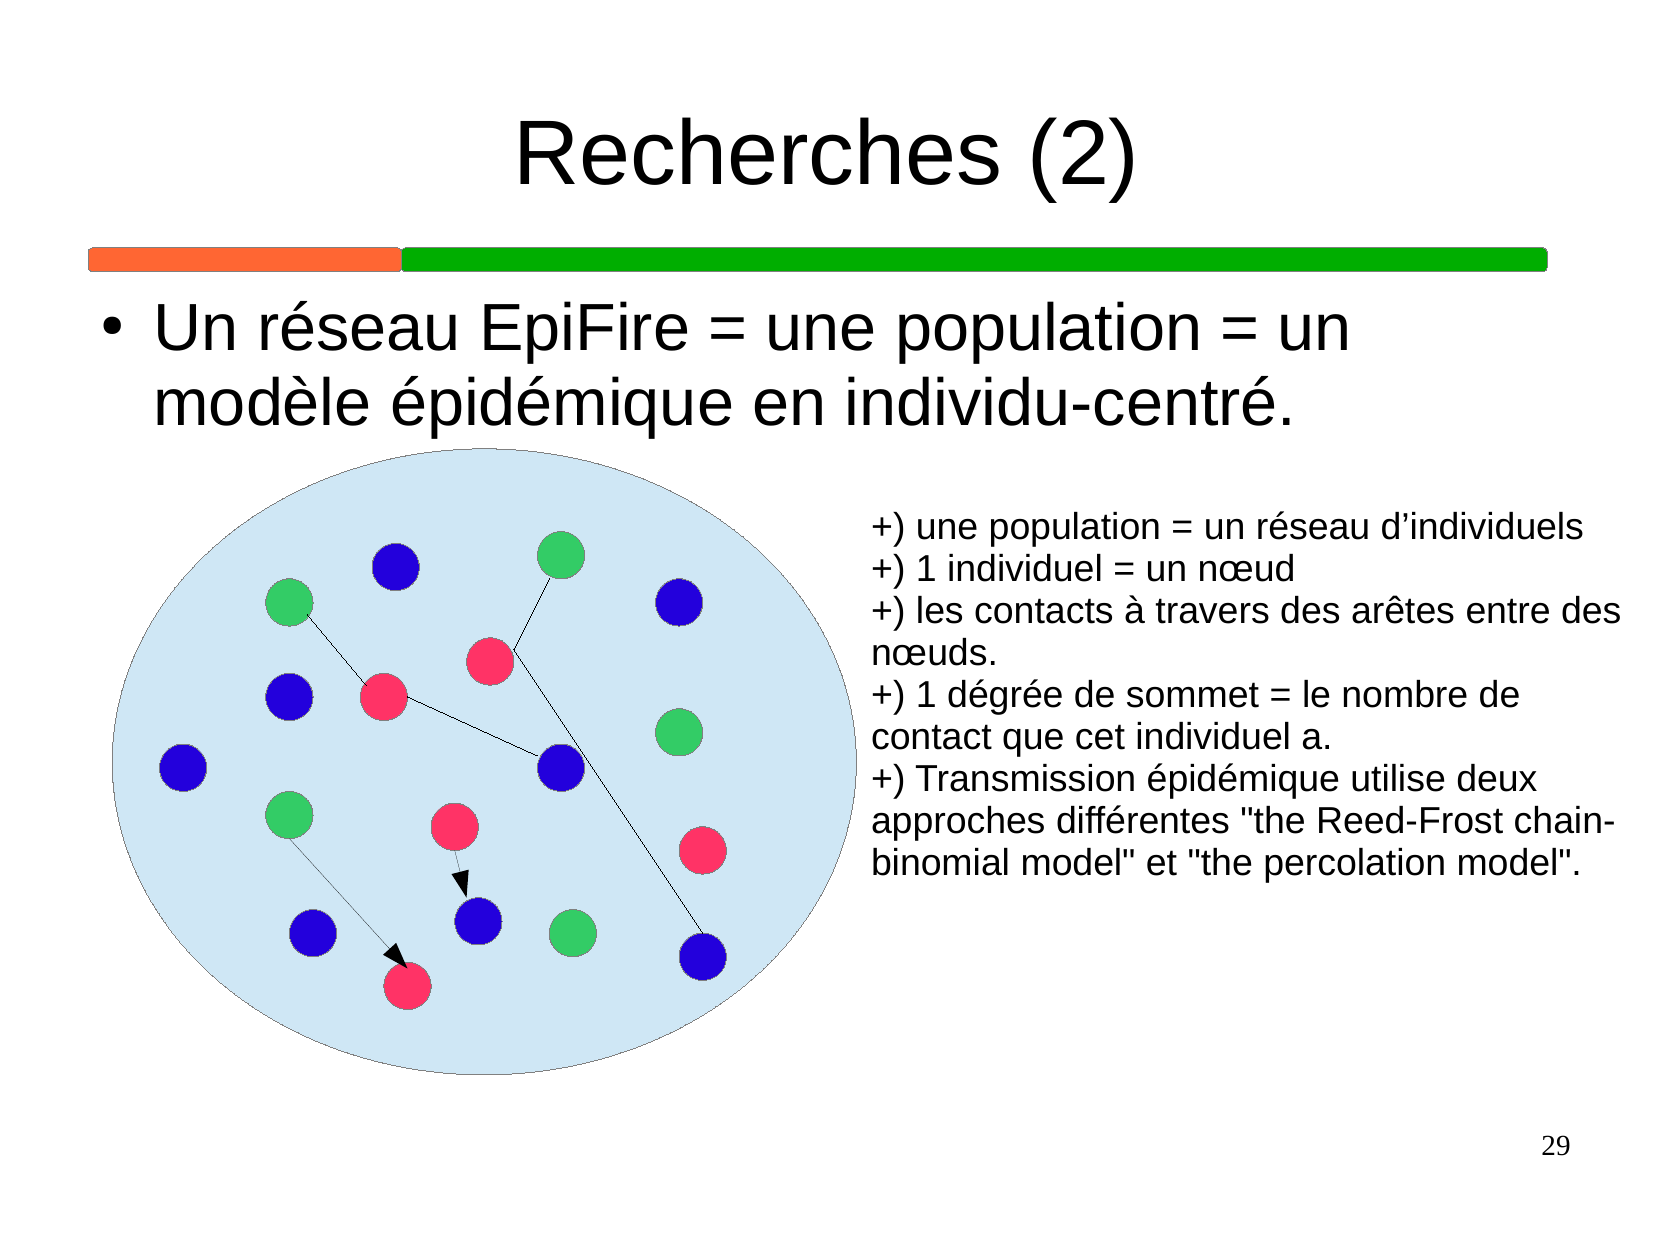

# Recherches (2)
Un réseau EpiFire = une population = un modèle épidémique en individu-centré.
+) une population = un réseau d’individuels
+) 1 individuel = un nœud
+) les contacts à travers des arêtes entre des nœuds.
+) 1 dégrée de sommet = le nombre de contact que cet individuel a.
+) Transmission épidémique utilise deux approches différentes "the Reed-Frost chain-binomial model" et "the percolation model".
29